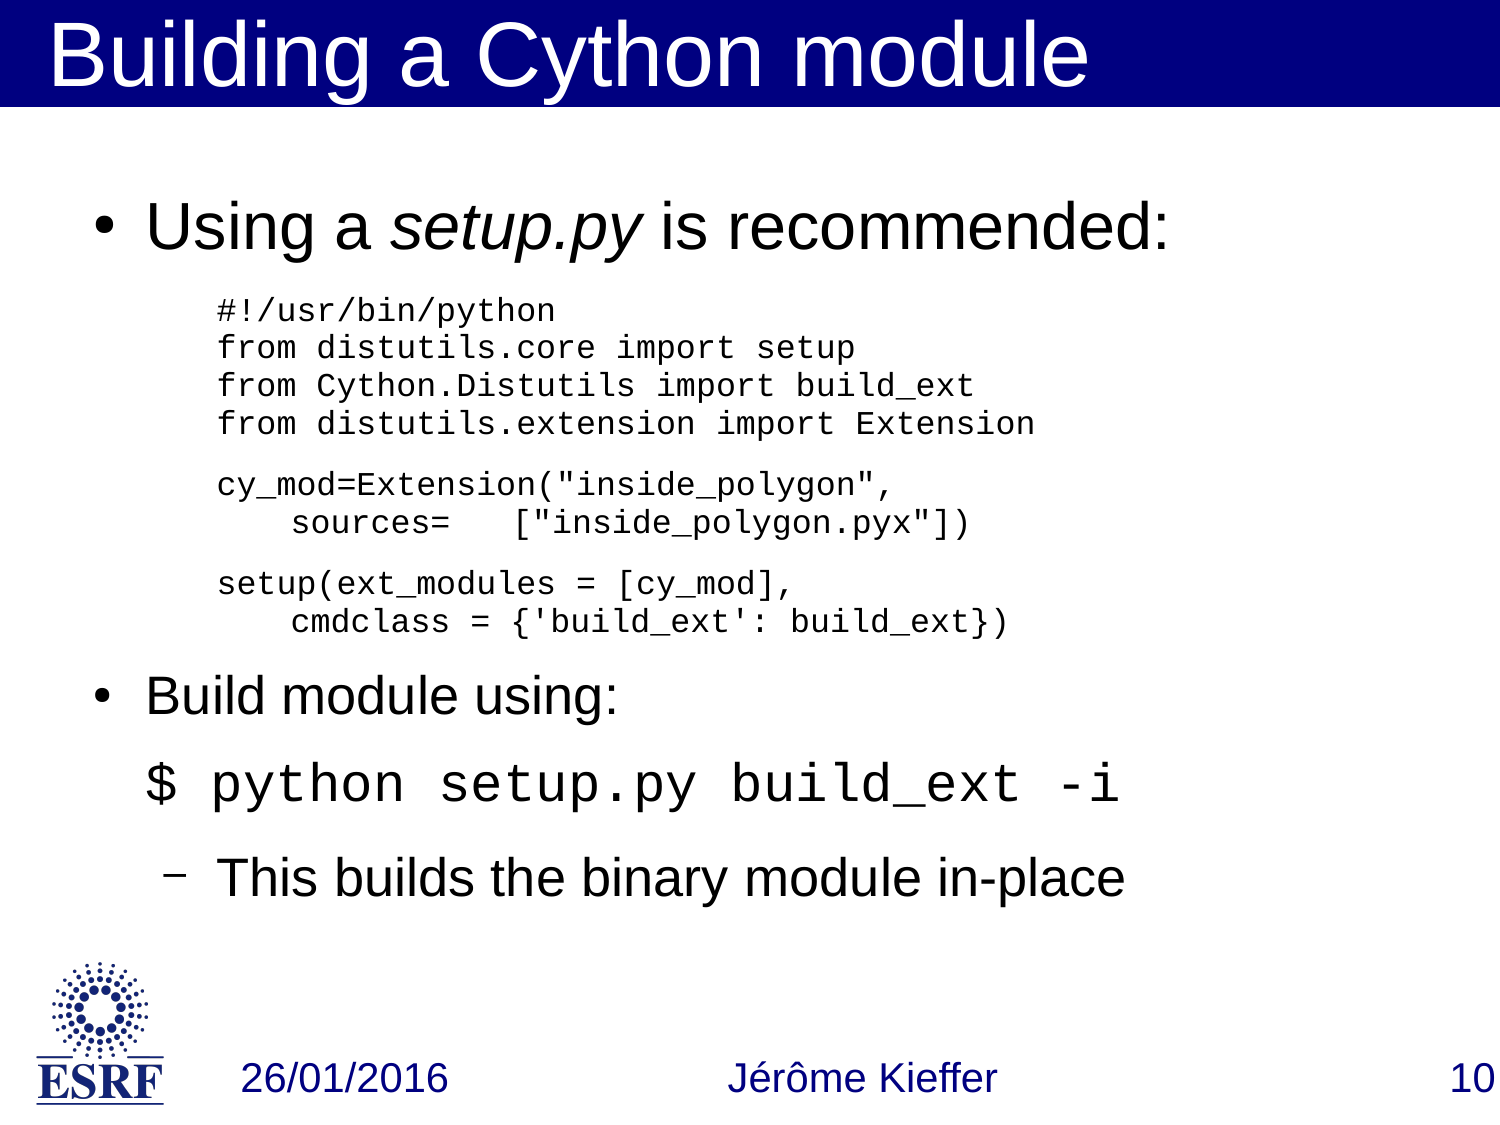

# Building a Cython module
Using a setup.py is recommended:
#!/usr/bin/python
from distutils.core import setup
from Cython.Distutils import build_ext
from distutils.extension import Extension
cy_mod=Extension("inside_polygon",
	sources=	["inside_polygon.pyx"])
setup(ext_modules = [cy_mod],
	cmdclass = {'build_ext': build_ext})
Build module using:
$ python setup.py build_ext -i
This builds the binary module in-place
26/01/2016
Jérôme Kieffer
10